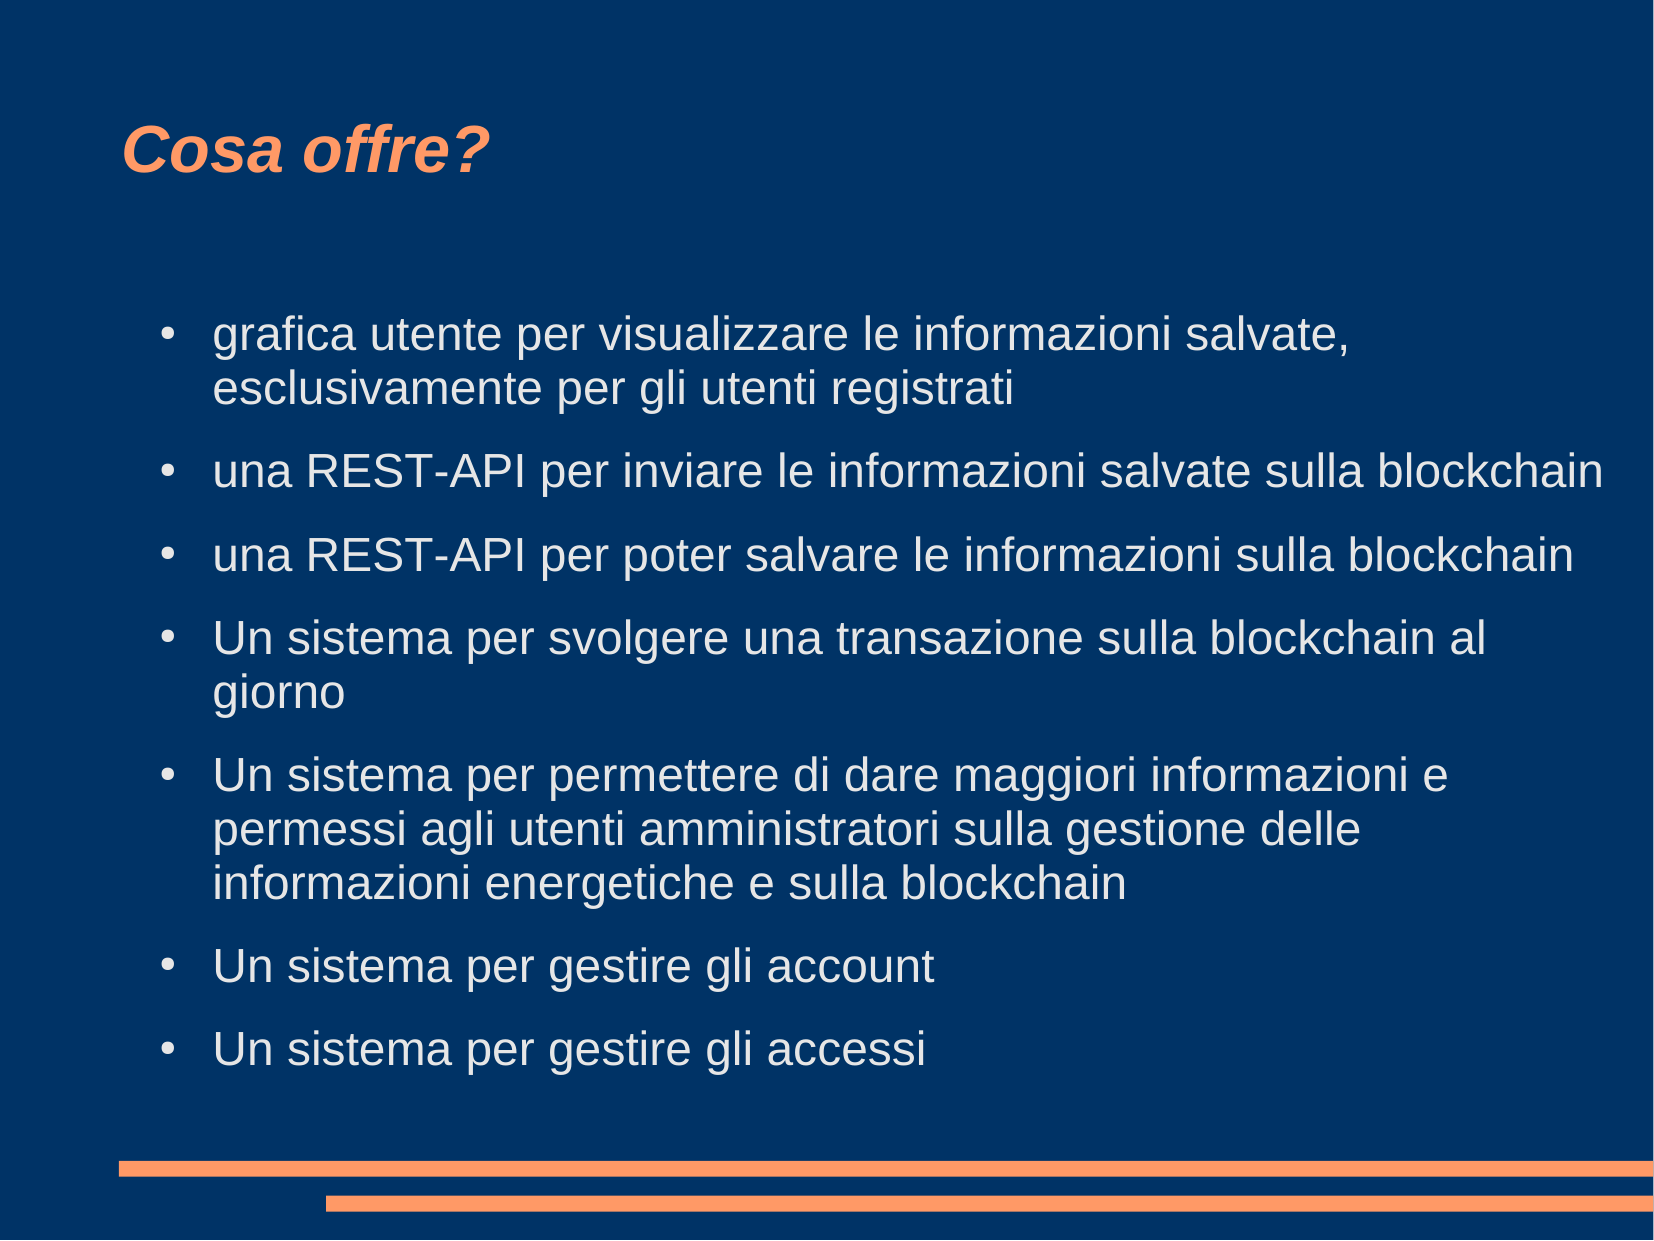

# Cosa offre?
grafica utente per visualizzare le informazioni salvate, esclusivamente per gli utenti registrati
una REST-API per inviare le informazioni salvate sulla blockchain
una REST-API per poter salvare le informazioni sulla blockchain
Un sistema per svolgere una transazione sulla blockchain al giorno
Un sistema per permettere di dare maggiori informazioni e permessi agli utenti amministratori sulla gestione delle informazioni energetiche e sulla blockchain
Un sistema per gestire gli account
Un sistema per gestire gli accessi